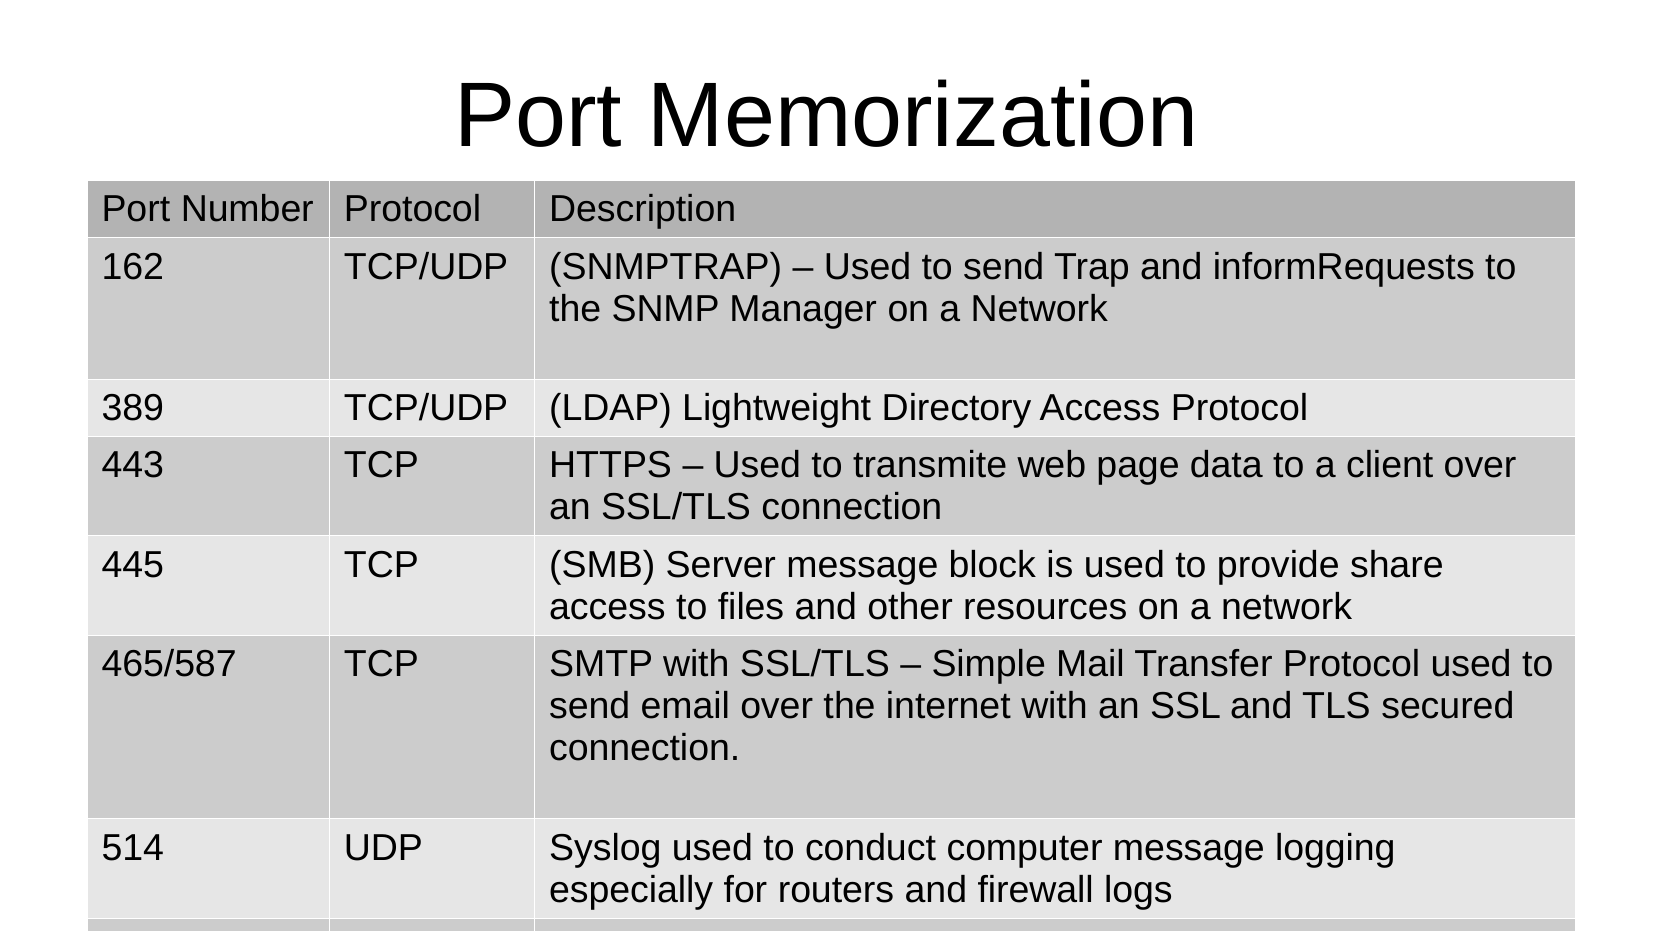

# Port Memorization
| Port Number | Protocol | Description |
| --- | --- | --- |
| 162 | TCP/UDP | (SNMPTRAP) – Used to send Trap and informRequests to the SNMP Manager on a Network |
| 389 | TCP/UDP | (LDAP) Lightweight Directory Access Protocol |
| 443 | TCP | HTTPS – Used to transmite web page data to a client over an SSL/TLS connection |
| 445 | TCP | (SMB) Server message block is used to provide share access to files and other resources on a network |
| 465/587 | TCP | SMTP with SSL/TLS – Simple Mail Transfer Protocol used to send email over the internet with an SSL and TLS secured connection. |
| 514 | UDP | Syslog used to conduct computer message logging especially for routers and firewall logs |
| 636 | TCP/UDP | LDAP SSL/TLS |